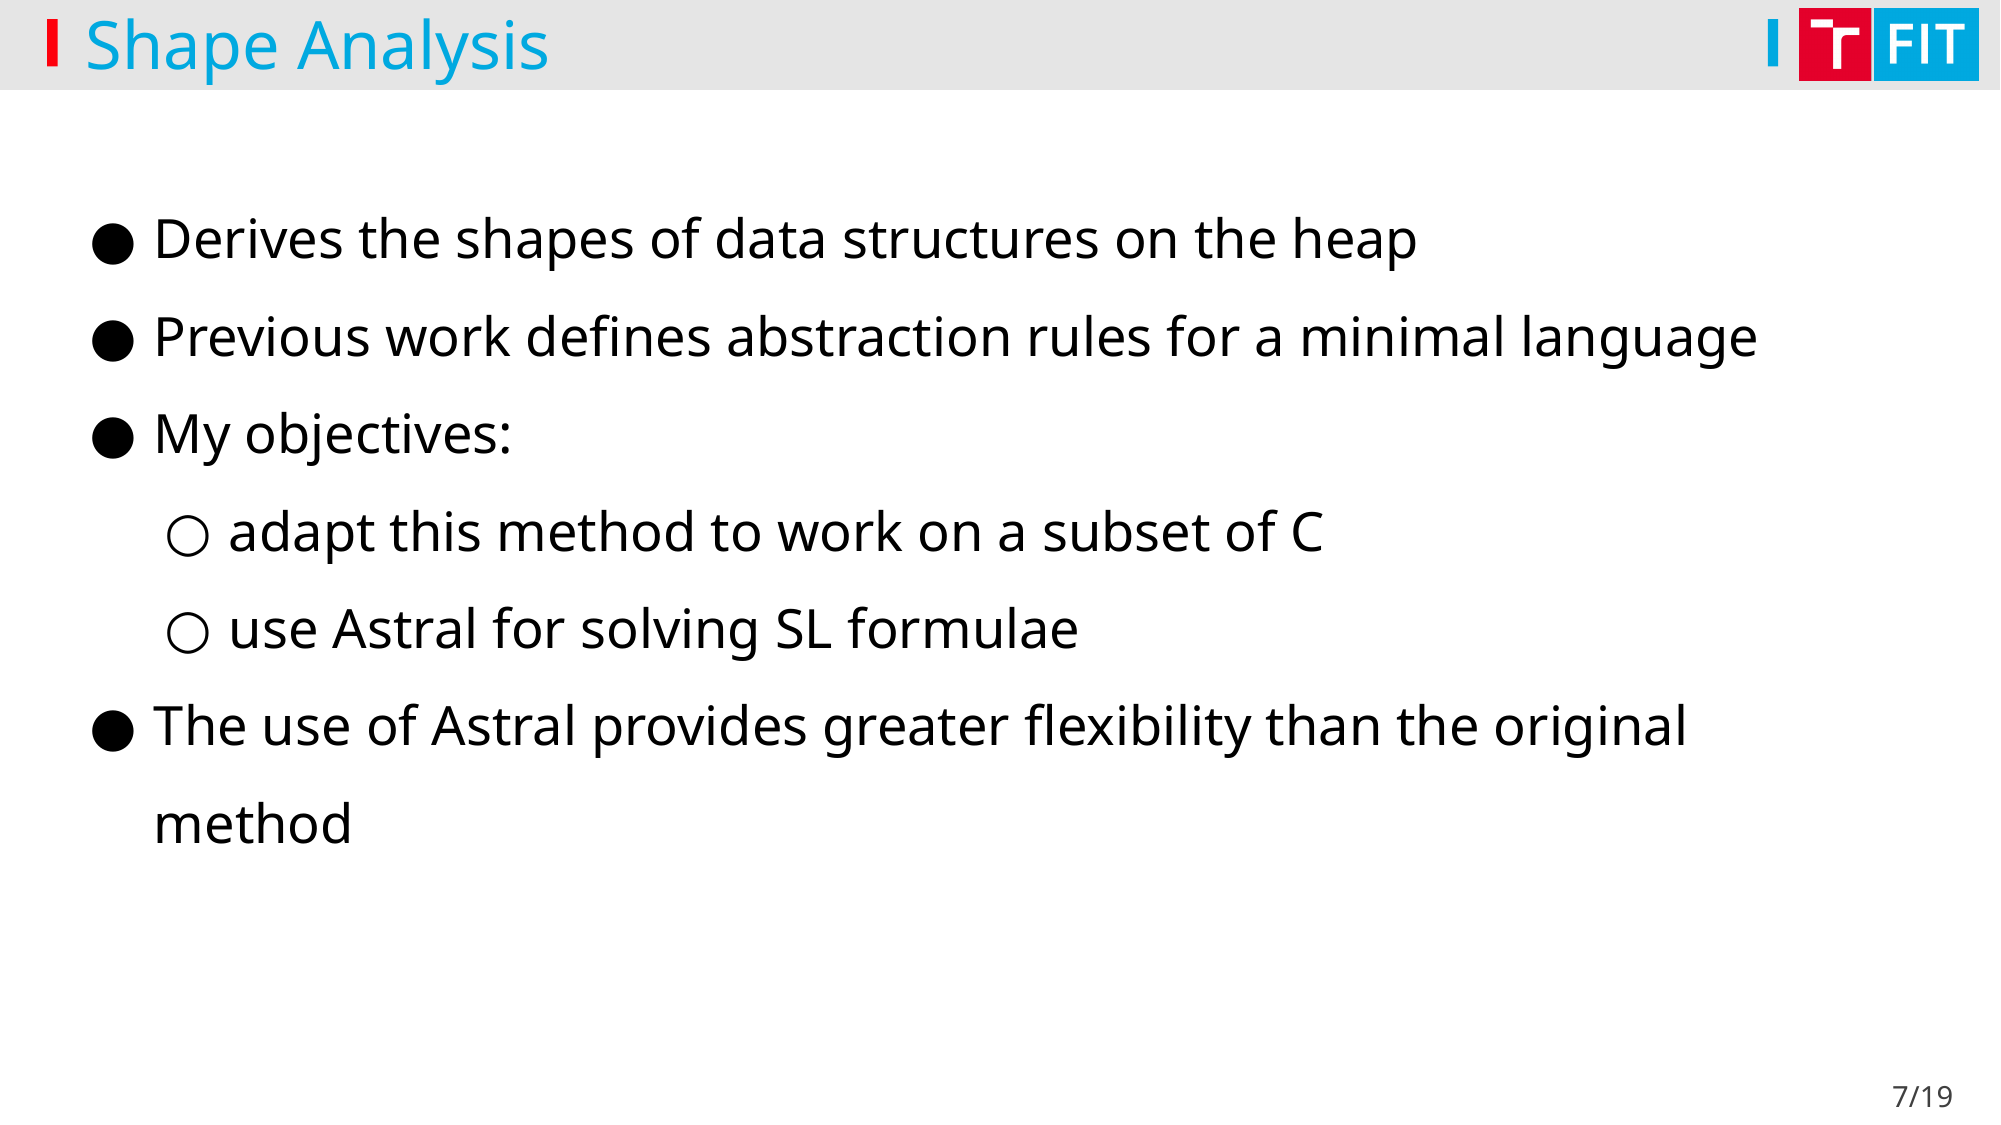

# Shape Analysis
Derives the shapes of data structures on the heap
Previous work defines abstraction rules for a minimal language
My objectives:
adapt this method to work on a subset of C
use Astral for solving SL formulae
The use of Astral provides greater flexibility than the original method